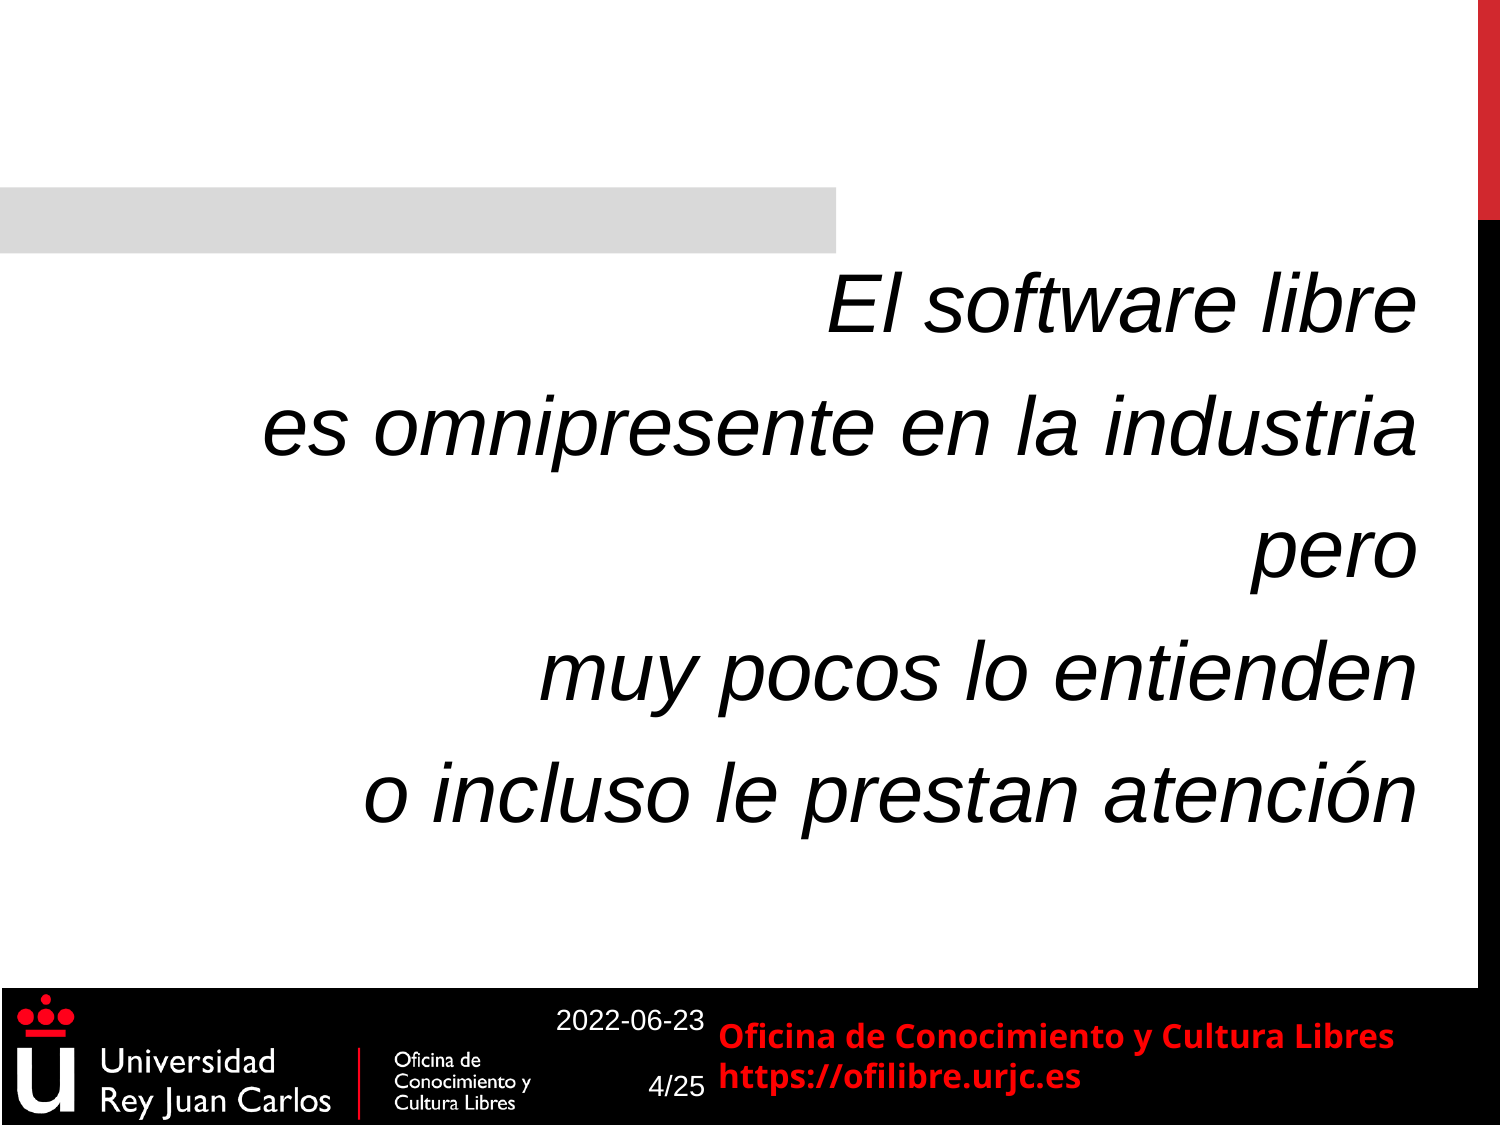

#
El software libre
es omnipresente en la industria
pero
muy pocos lo entienden
o incluso le prestan atención